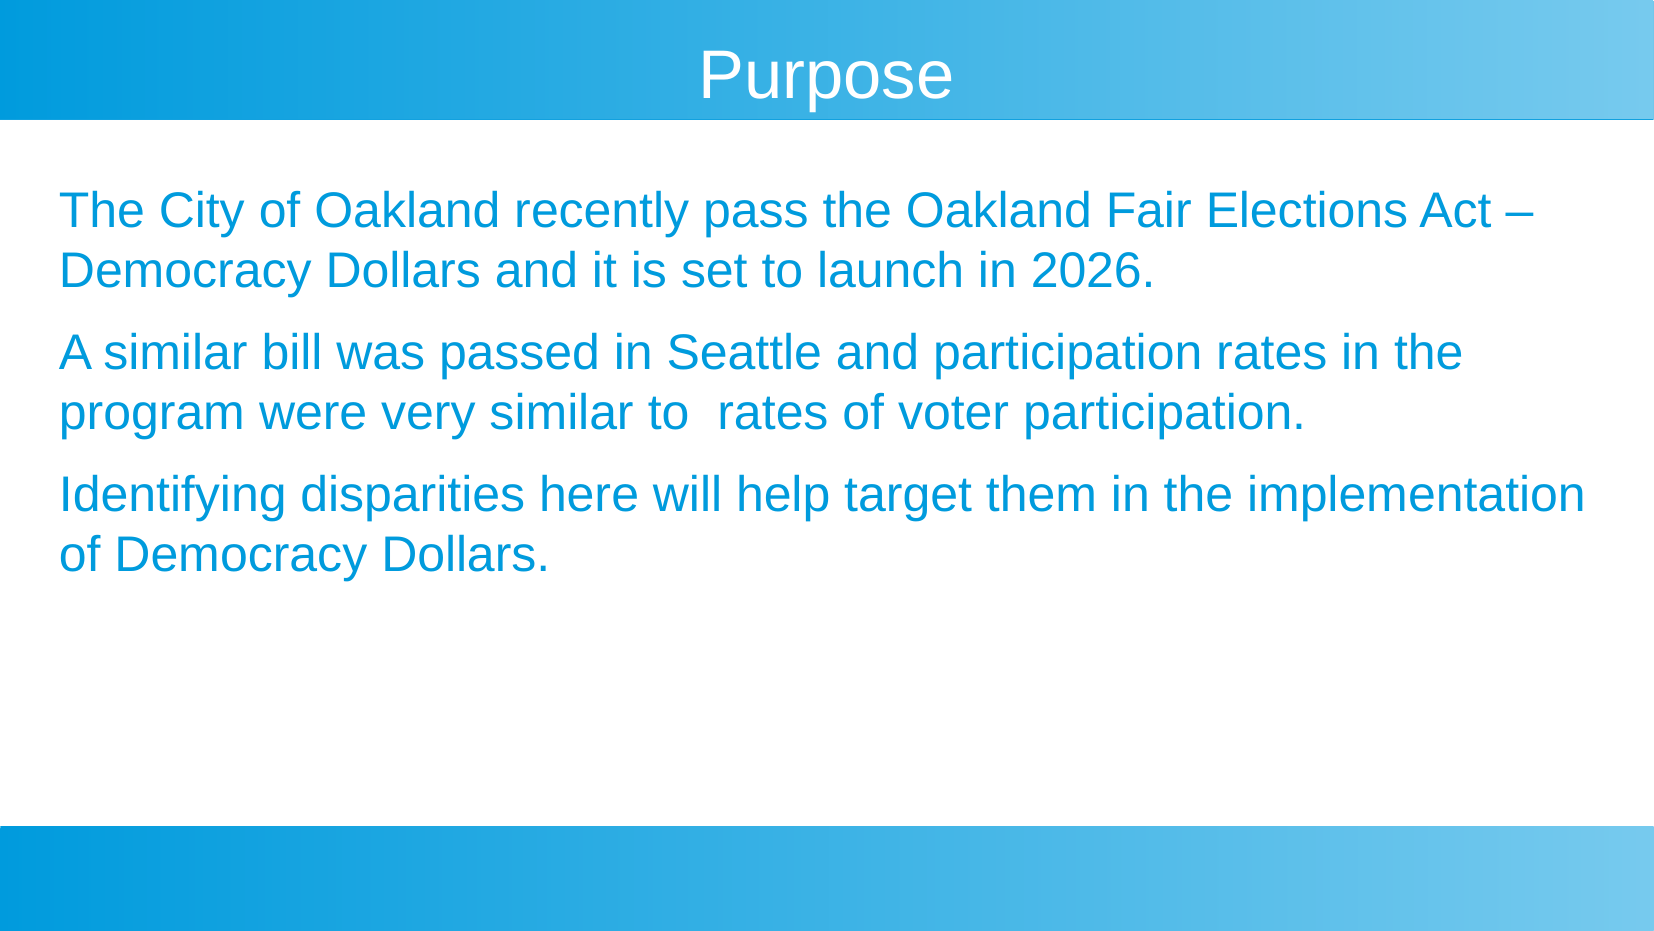

# Purpose
The City of Oakland recently pass the Oakland Fair Elections Act – Democracy Dollars and it is set to launch in 2026.
A similar bill was passed in Seattle and participation rates in the program were very similar to rates of voter participation.
Identifying disparities here will help target them in the implementation of Democracy Dollars.